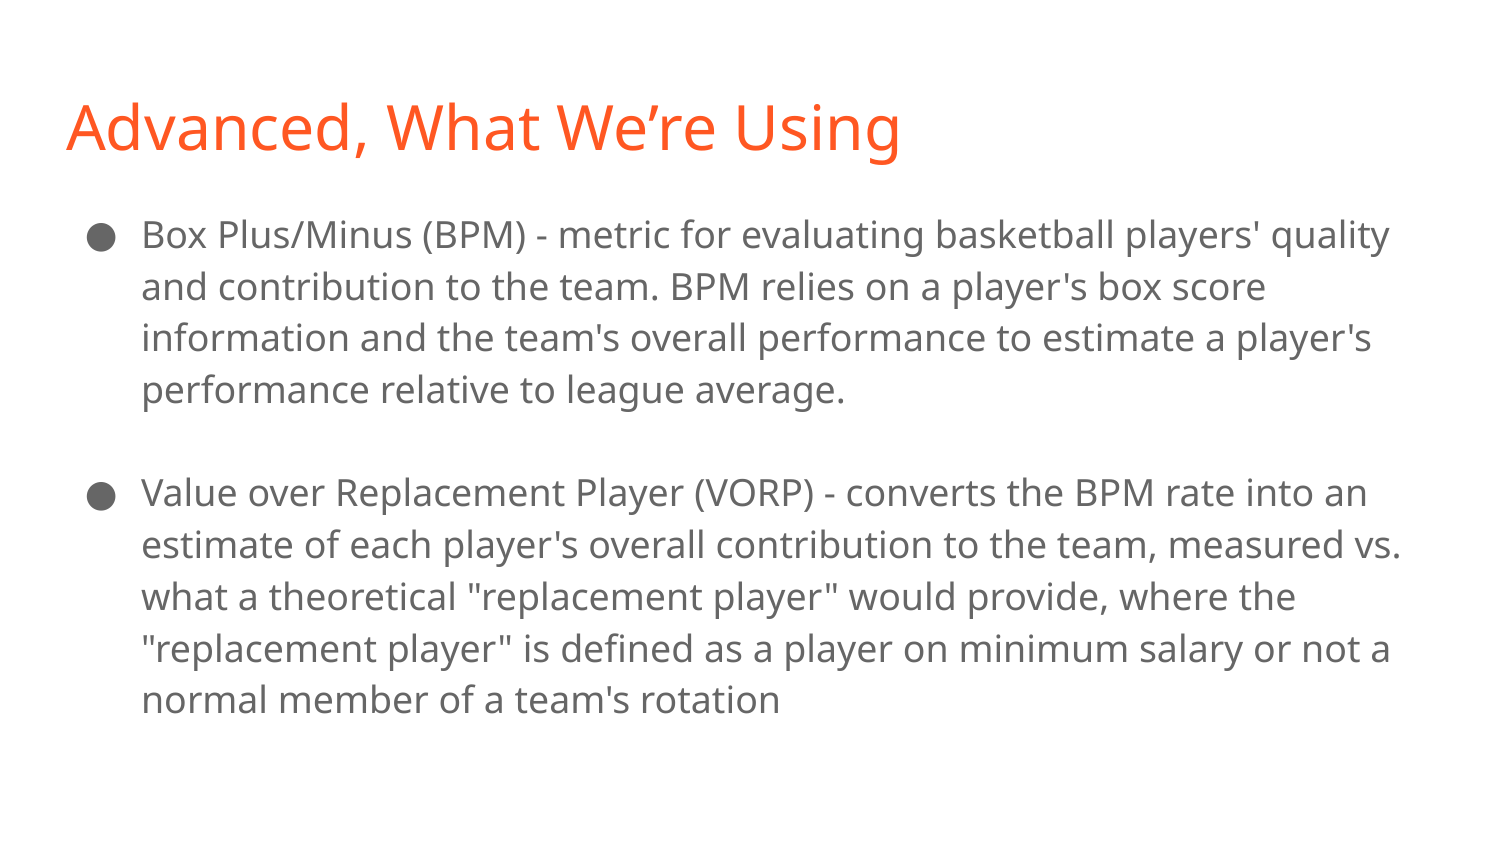

# Advanced, What We’re Using
Box Plus/Minus (BPM) - metric for evaluating basketball players' quality and contribution to the team. BPM relies on a player's box score information and the team's overall performance to estimate a player's performance relative to league average.
Value over Replacement Player (VORP) - converts the BPM rate into an estimate of each player's overall contribution to the team, measured vs. what a theoretical "replacement player" would provide, where the "replacement player" is defined as a player on minimum salary or not a normal member of a team's rotation